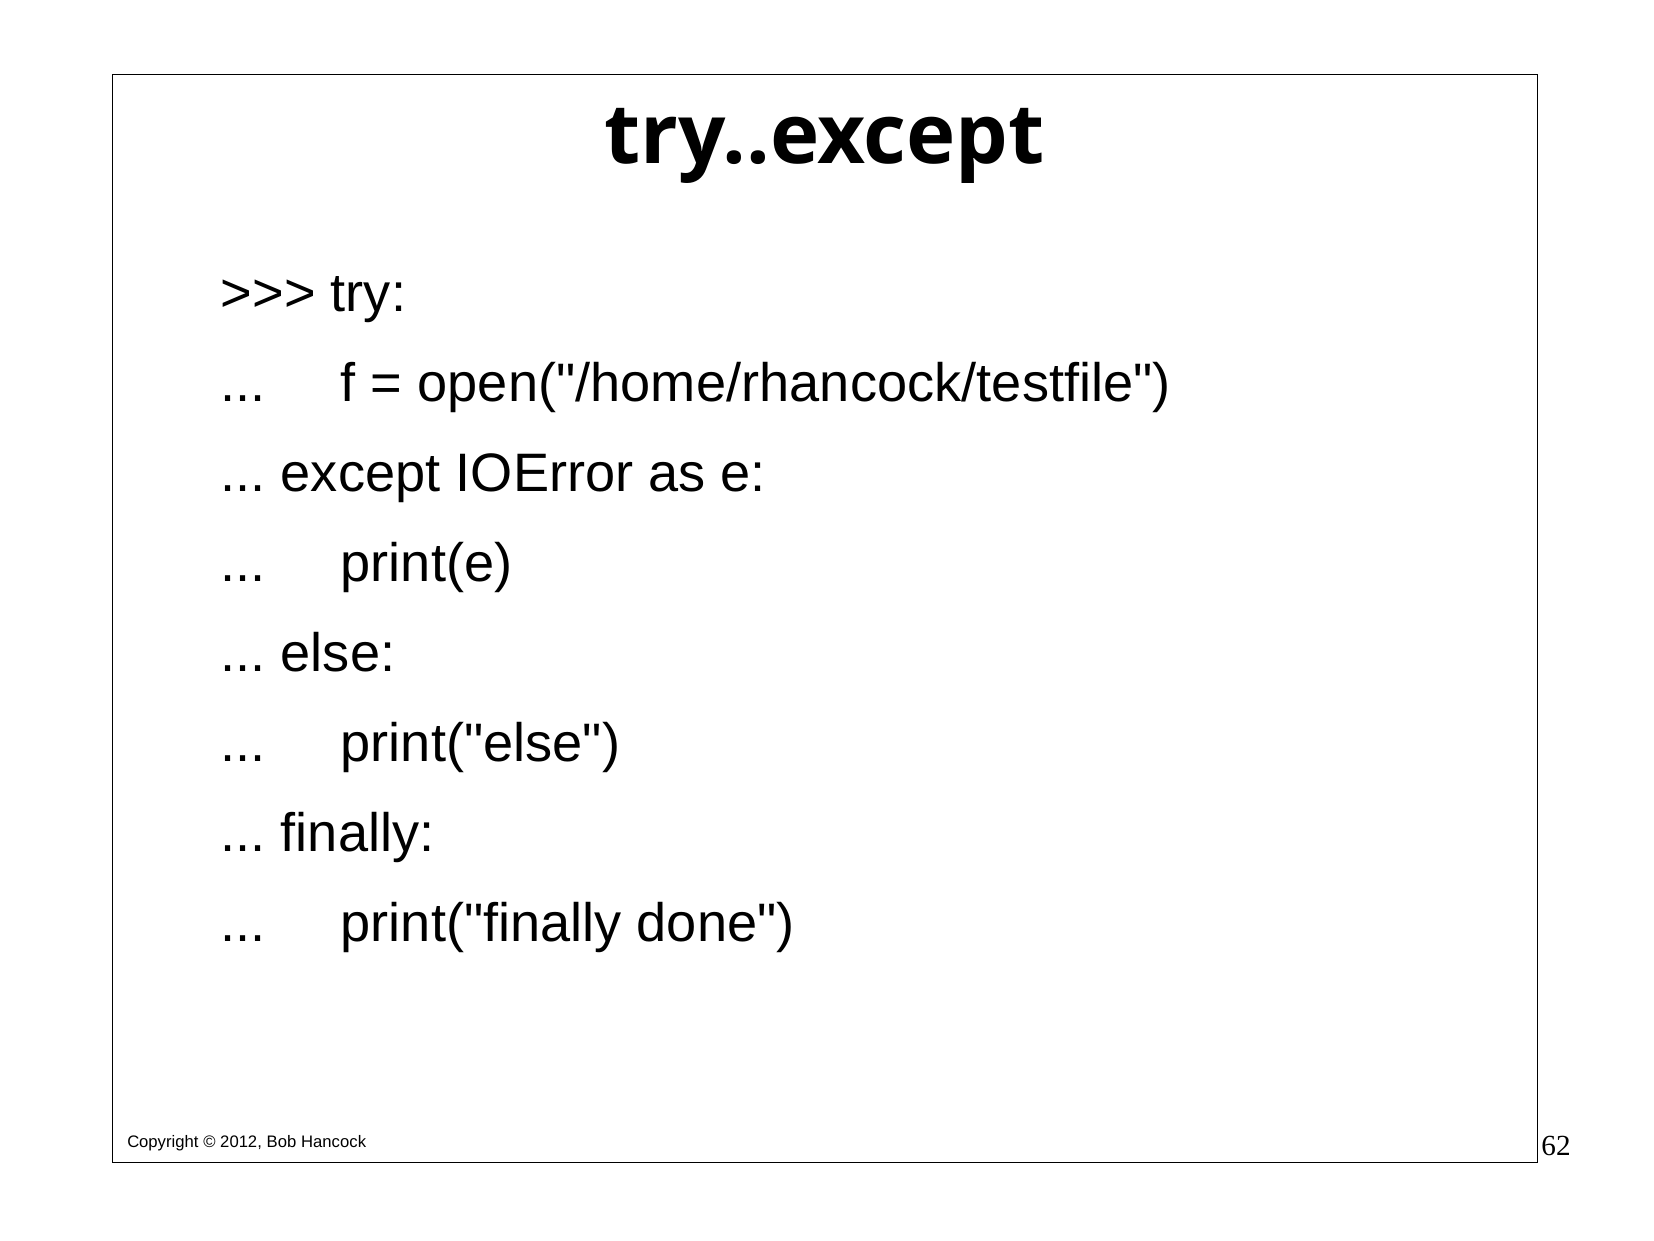

# try..except
>>> try:
... f = open("/home/rhancock/testfile")
... except IOError as e:
... print(e)
... else:
... print("else")
... finally:
... print("finally done")
Copyright © 2012, Bob Hancock
62